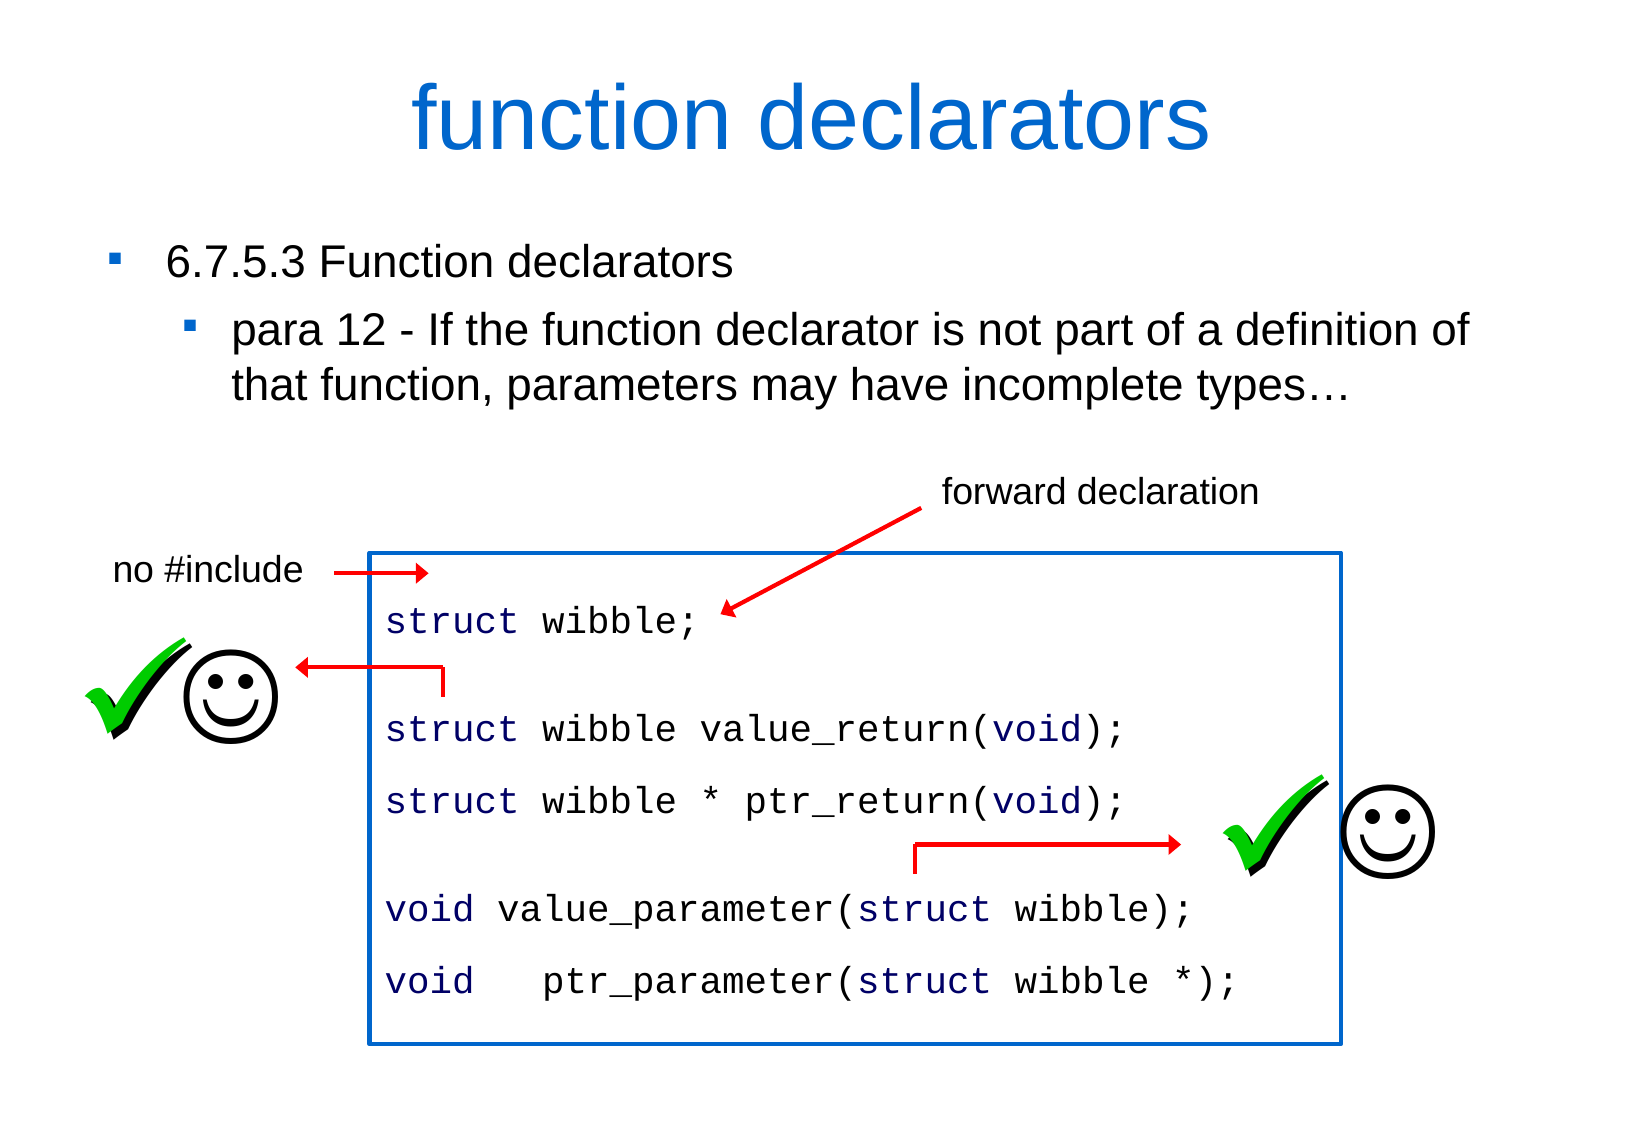

function declarators
# 6.7.5.3 Function declarators
para 12 - If the function declarator is not part of a definition of that function, parameters may have incomplete types…
forward declaration
no #include
struct wibble;
struct wibble value_return(void);
struct wibble * ptr_return(void);
void value_parameter(struct wibble);
void ptr_parameter(struct wibble *);



